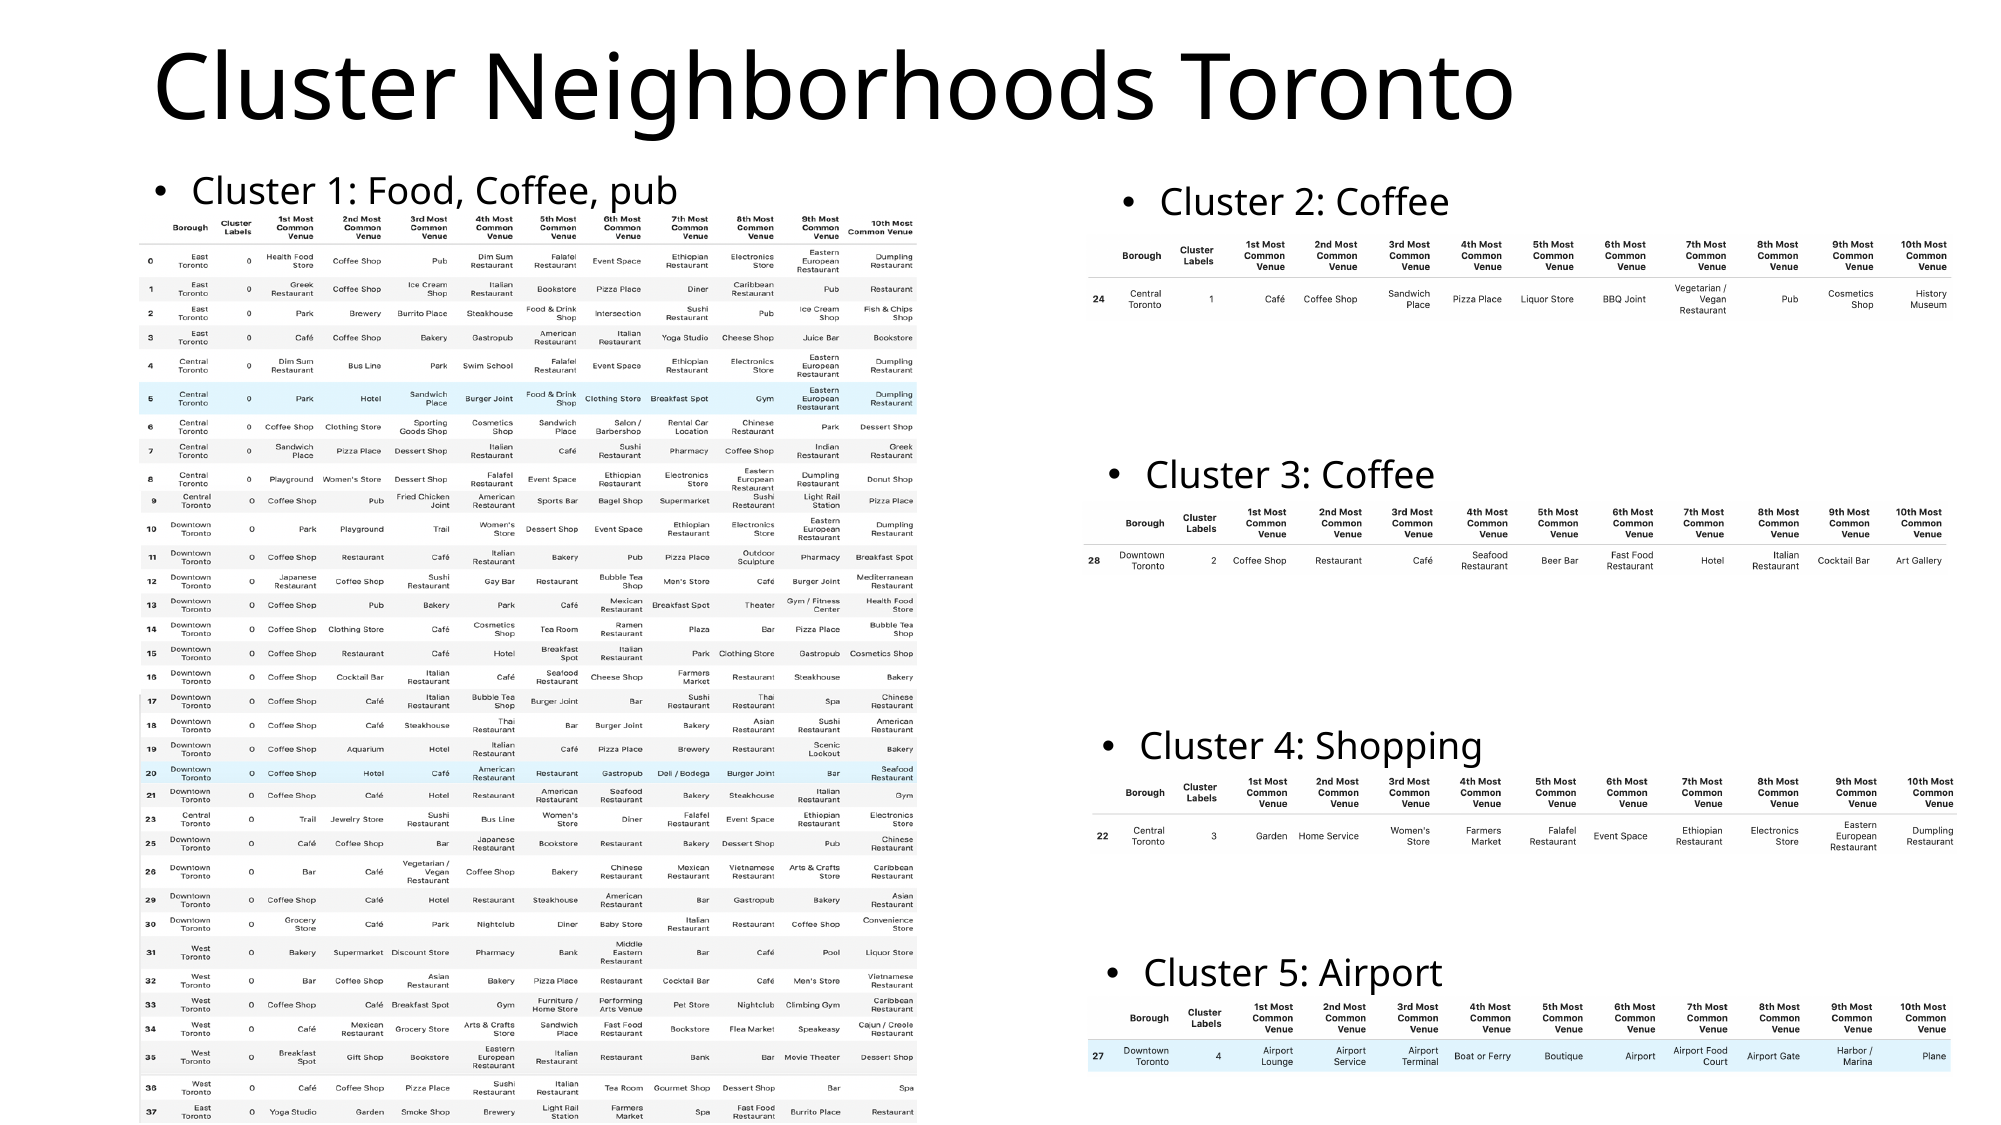

# Cluster Neighborhoods Toronto
Cluster 1: Food, Coffee, pub
Cluster 2: Coffee
Cluster 3: Coffee
Cluster 4: Shopping
Cluster 5: Airport